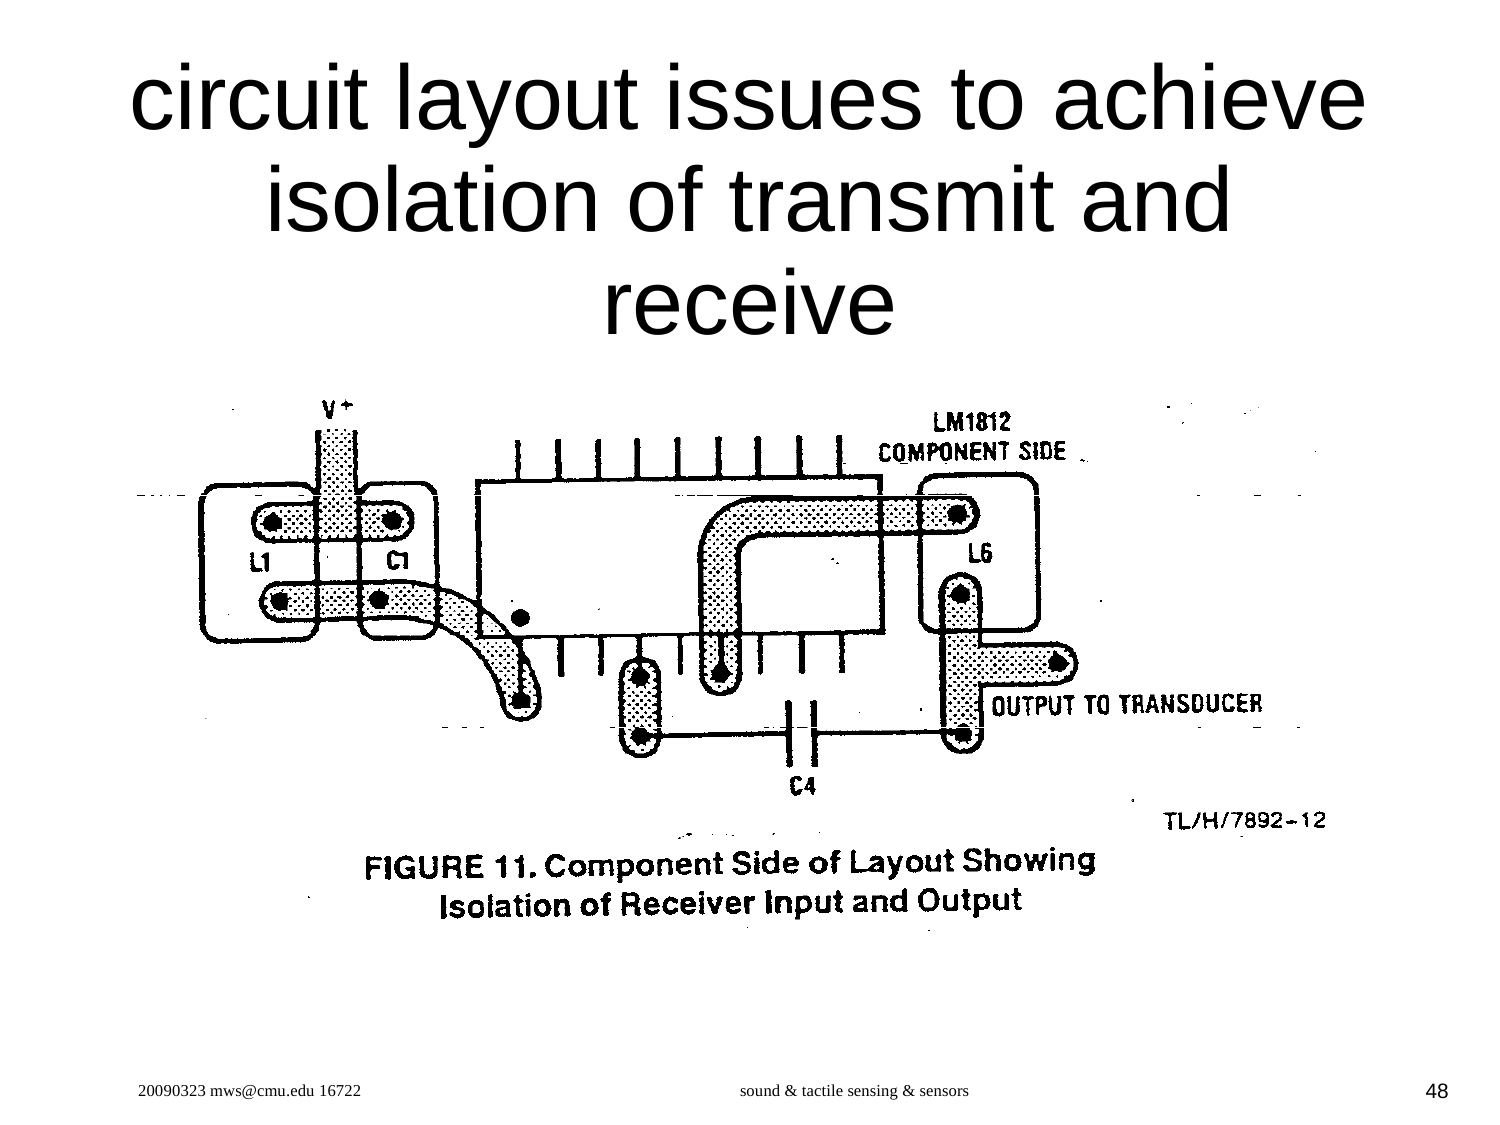

# circuit layout issues to achieve isolation of transmit and receive
48
20090323 mws@cmu.edu 16722
sound & tactile sensing & sensors